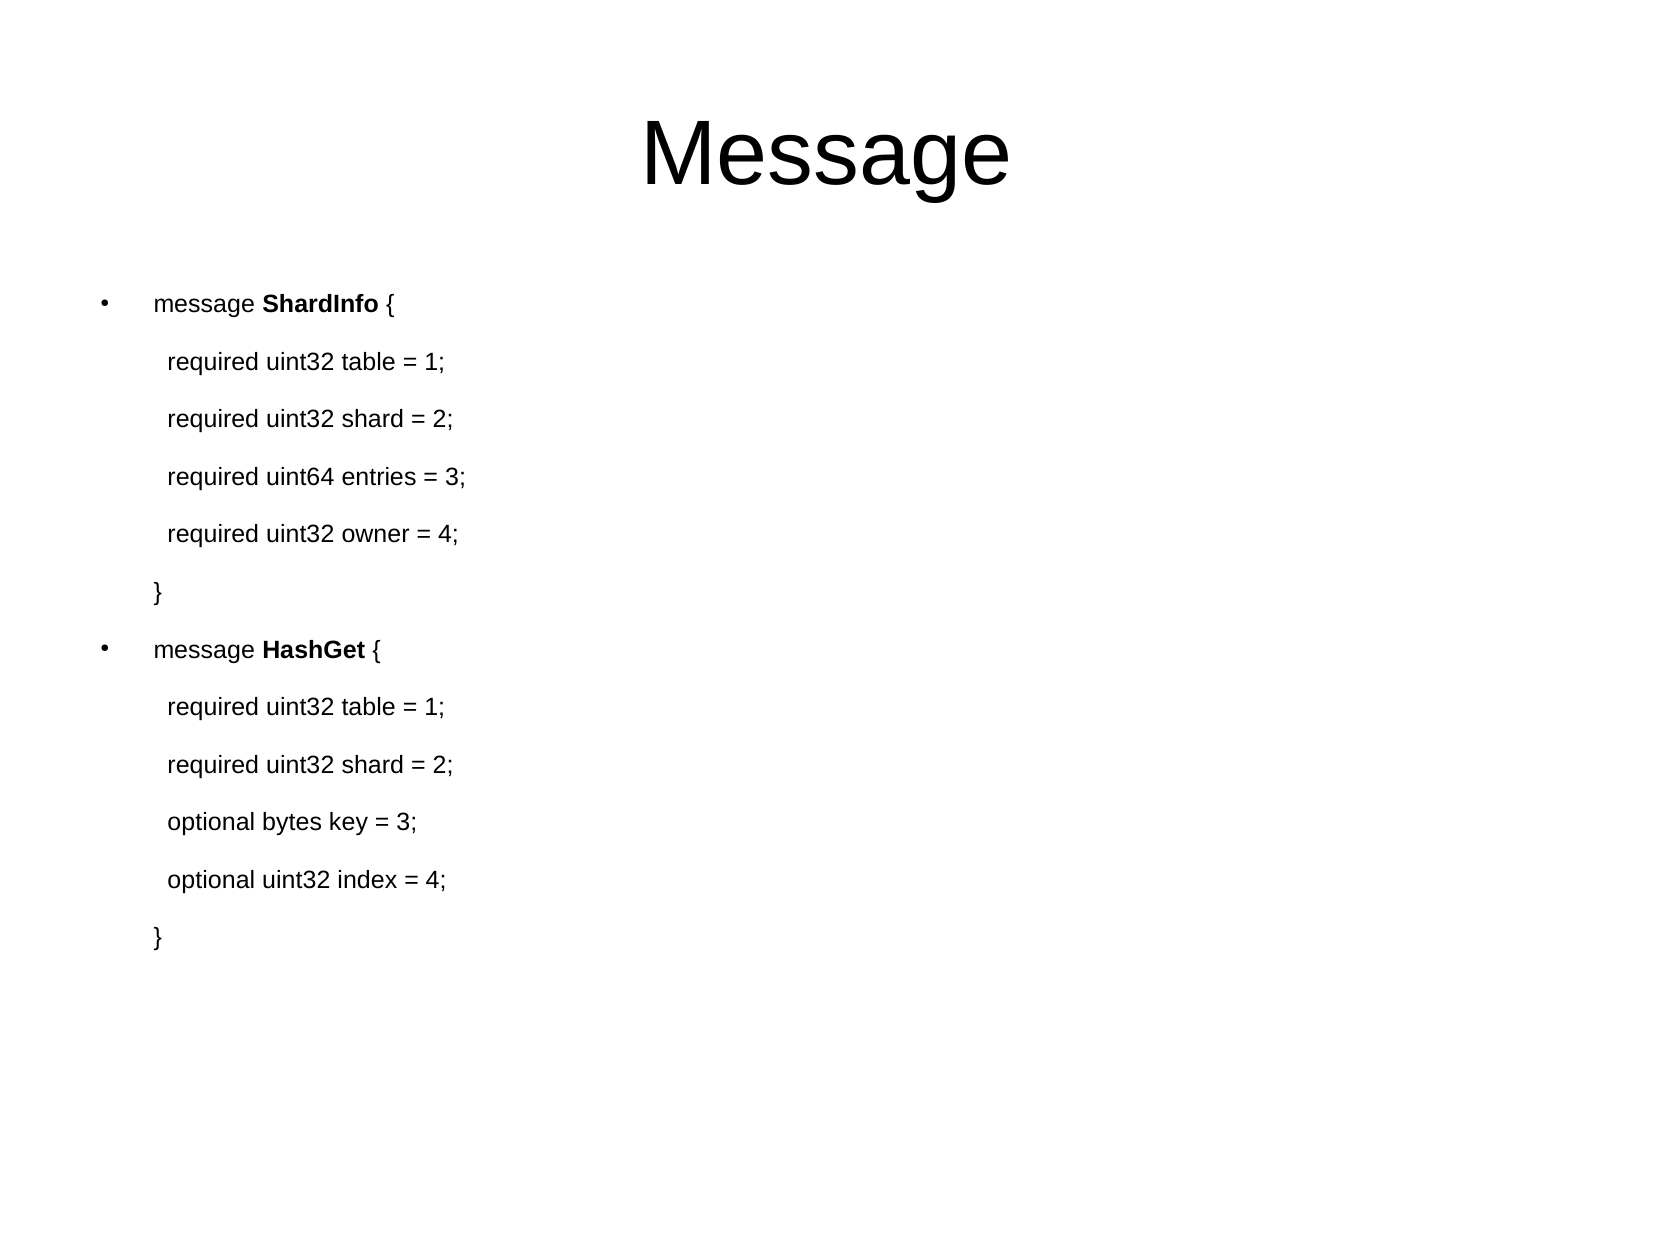

# Message
message ShardInfo {
 required uint32 table = 1;
 required uint32 shard = 2;
 required uint64 entries = 3;
 required uint32 owner = 4;
}
message HashGet {
 required uint32 table = 1;
 required uint32 shard = 2;
 optional bytes key = 3;
 optional uint32 index = 4;
}